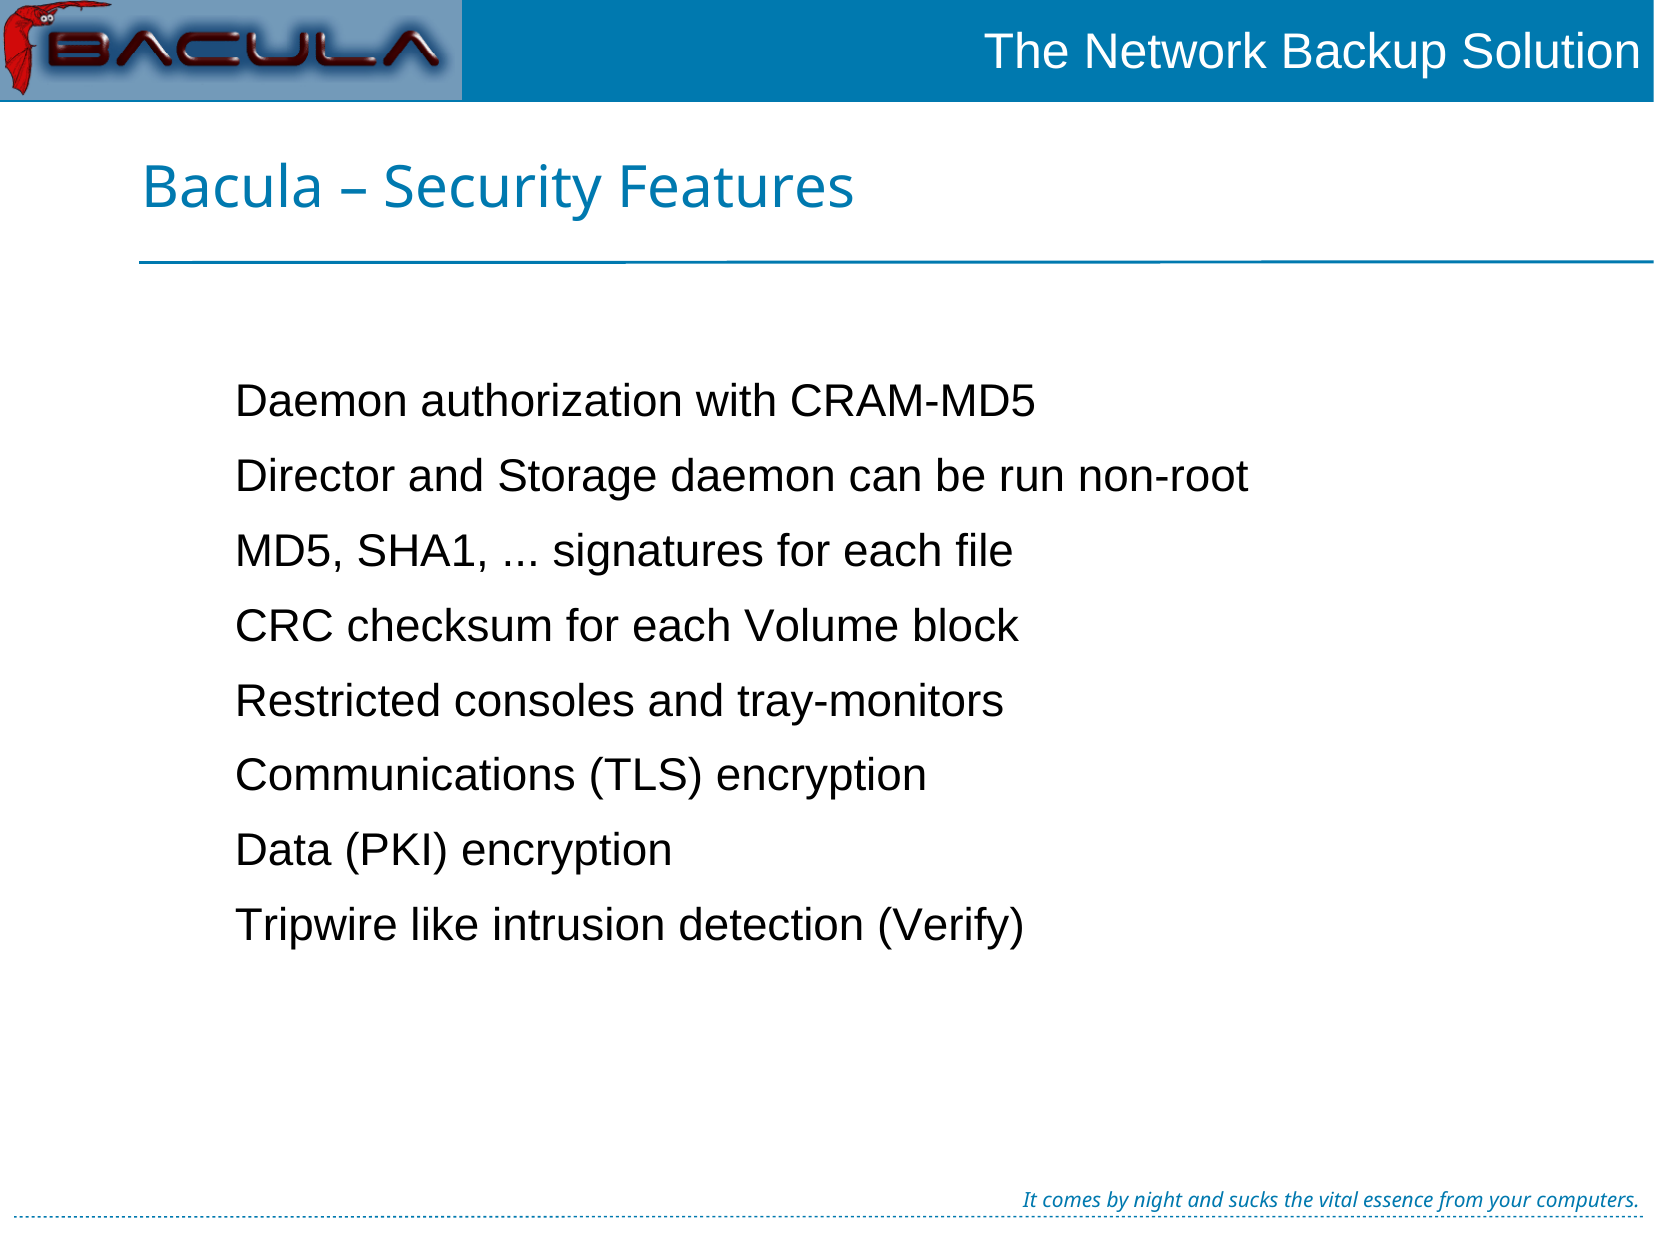

# Bacula – Security Features
Daemon authorization with CRAM-MD5
Director and Storage daemon can be run non-root
MD5, SHA1, ... signatures for each file
CRC checksum for each Volume block
Restricted consoles and tray-monitors
Communications (TLS) encryption
Data (PKI) encryption
Tripwire like intrusion detection (Verify)